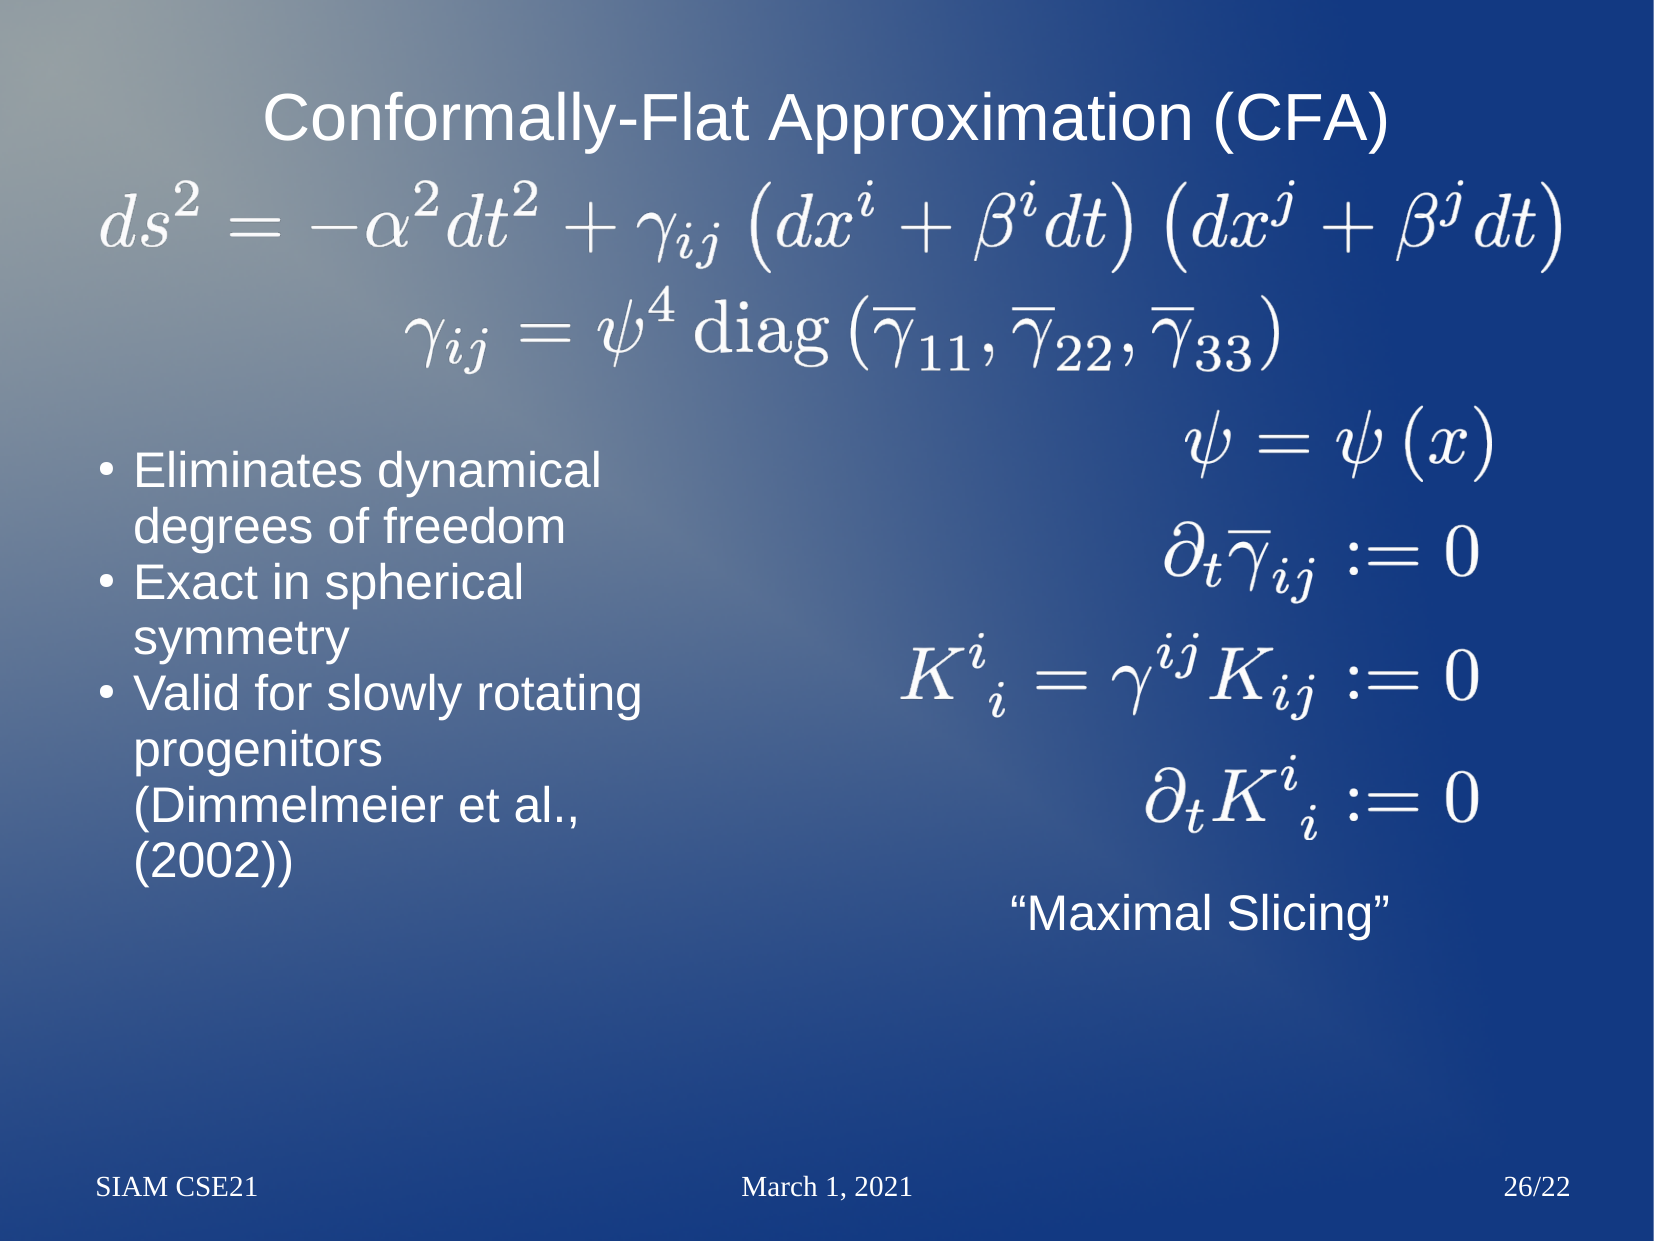

# Conformally-Flat Approximation (CFA)
Eliminates dynamical degrees of freedom
Exact in spherical symmetry
Valid for slowly rotating progenitors (Dimmelmeier et al., (2002))
“Maximal Slicing”
26